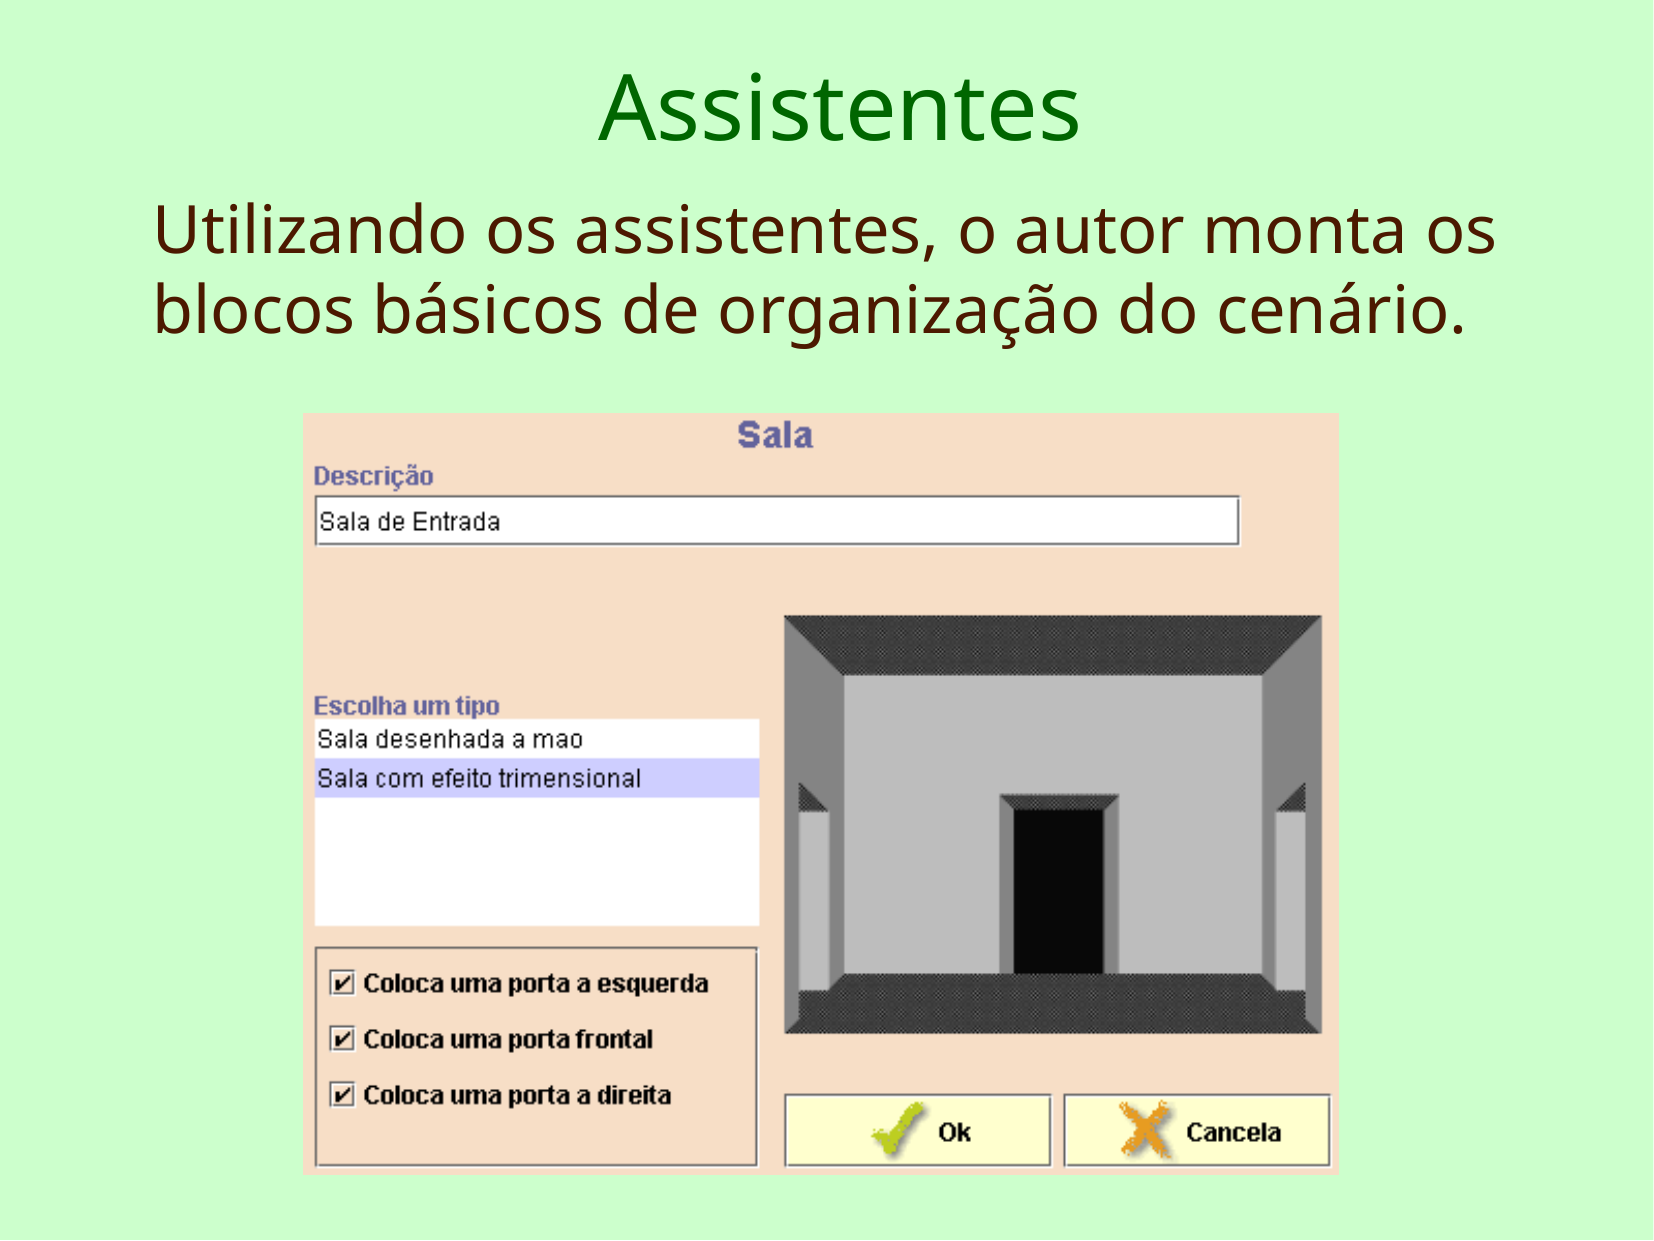

# Assistentes
Utilizando os assistentes, o autor monta os blocos básicos de organização do cenário.